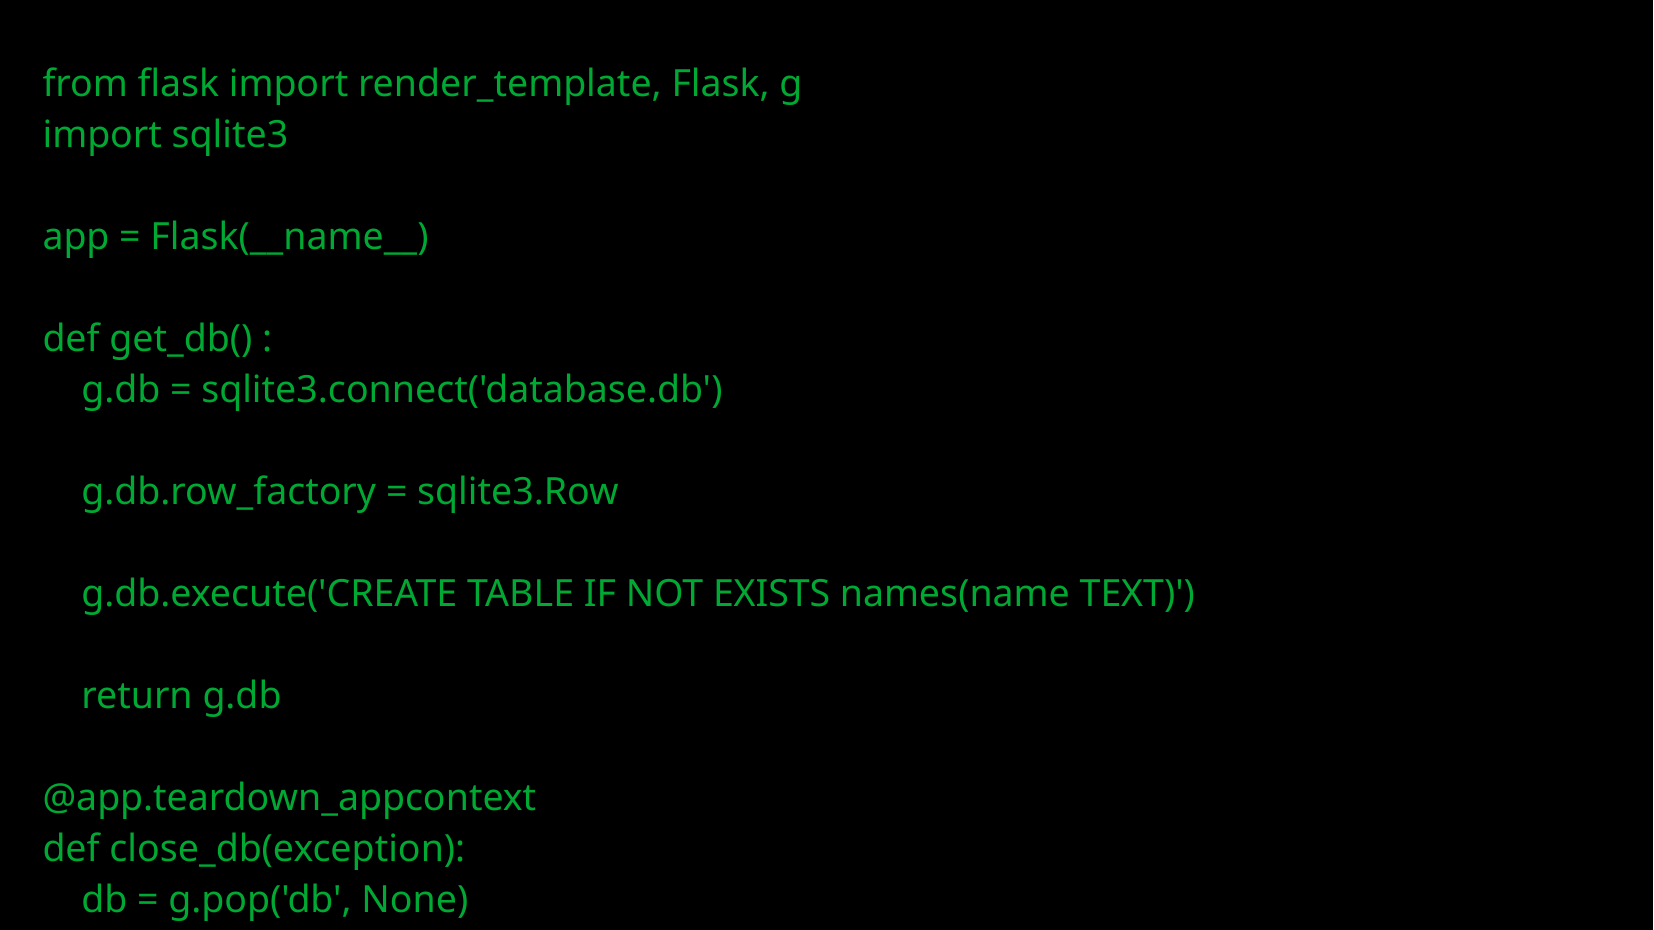

from flask import render_template, Flask, g
import sqlite3
app = Flask(__name__)
def get_db() :
 g.db = sqlite3.connect('database.db')
 g.db.row_factory = sqlite3.Row
 g.db.execute('CREATE TABLE IF NOT EXISTS names(name TEXT)')
 return g.db
@app.teardown_appcontext
def close_db(exception):
 db = g.pop('db', None)
 if db is not None:
 db.close()